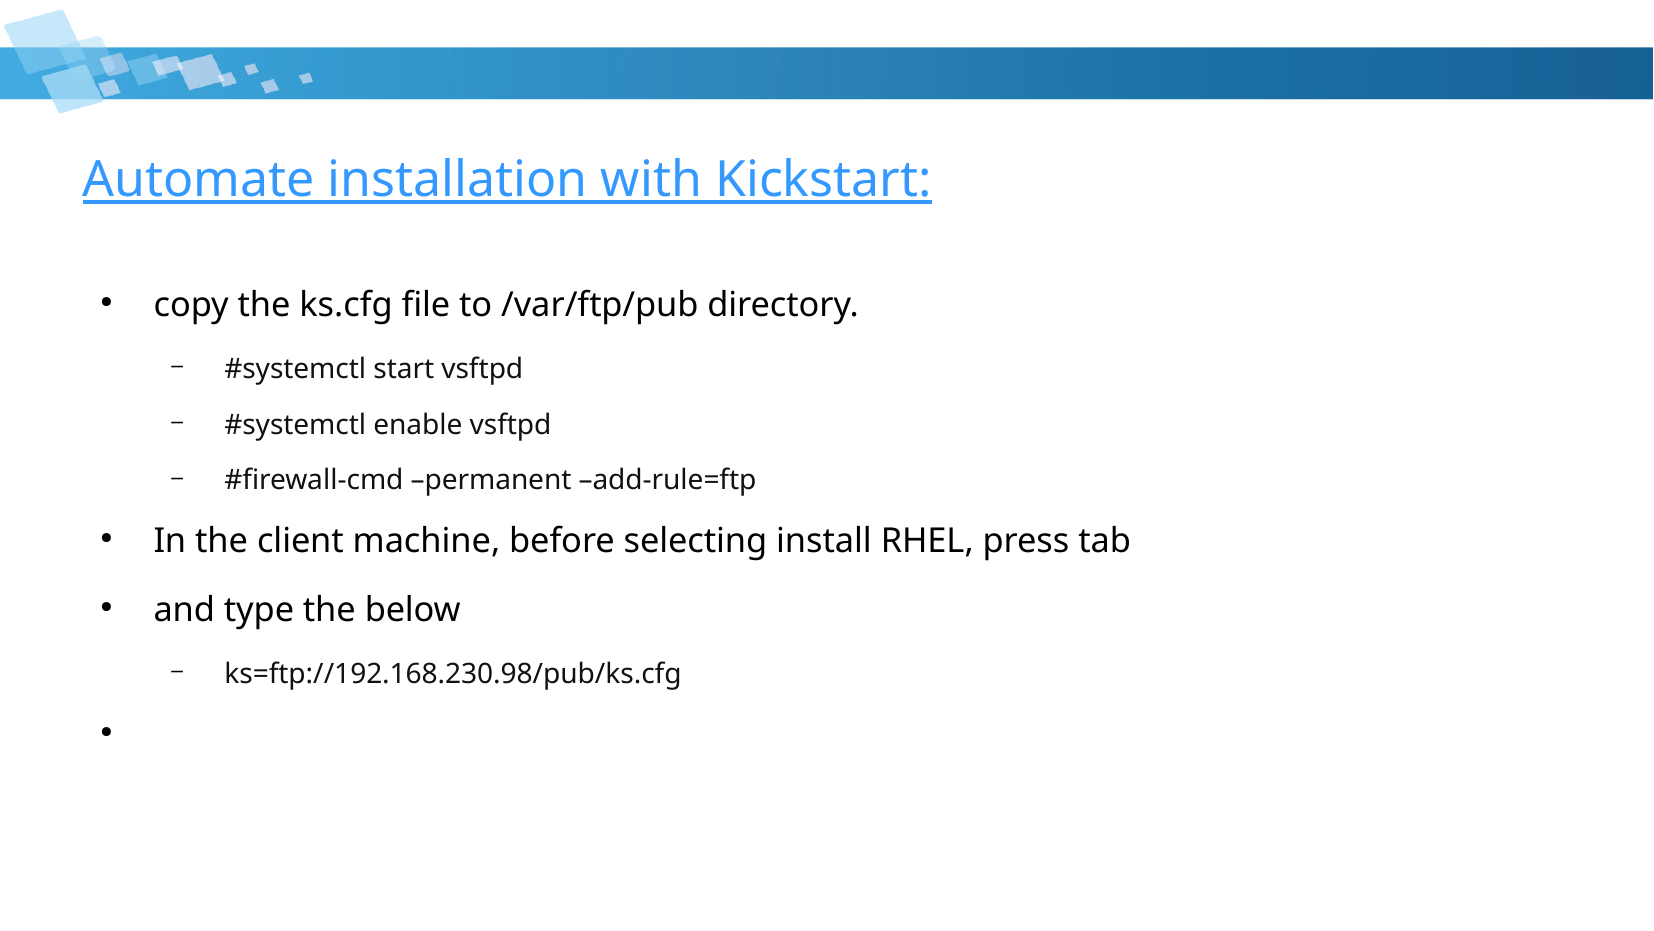

# Automate installation with Kickstart:
copy the ks.cfg file to /var/ftp/pub directory.
#systemctl start vsftpd
#systemctl enable vsftpd
#firewall-cmd –permanent –add-rule=ftp
In the client machine, before selecting install RHEL, press tab
and type the below
ks=ftp://192.168.230.98/pub/ks.cfg